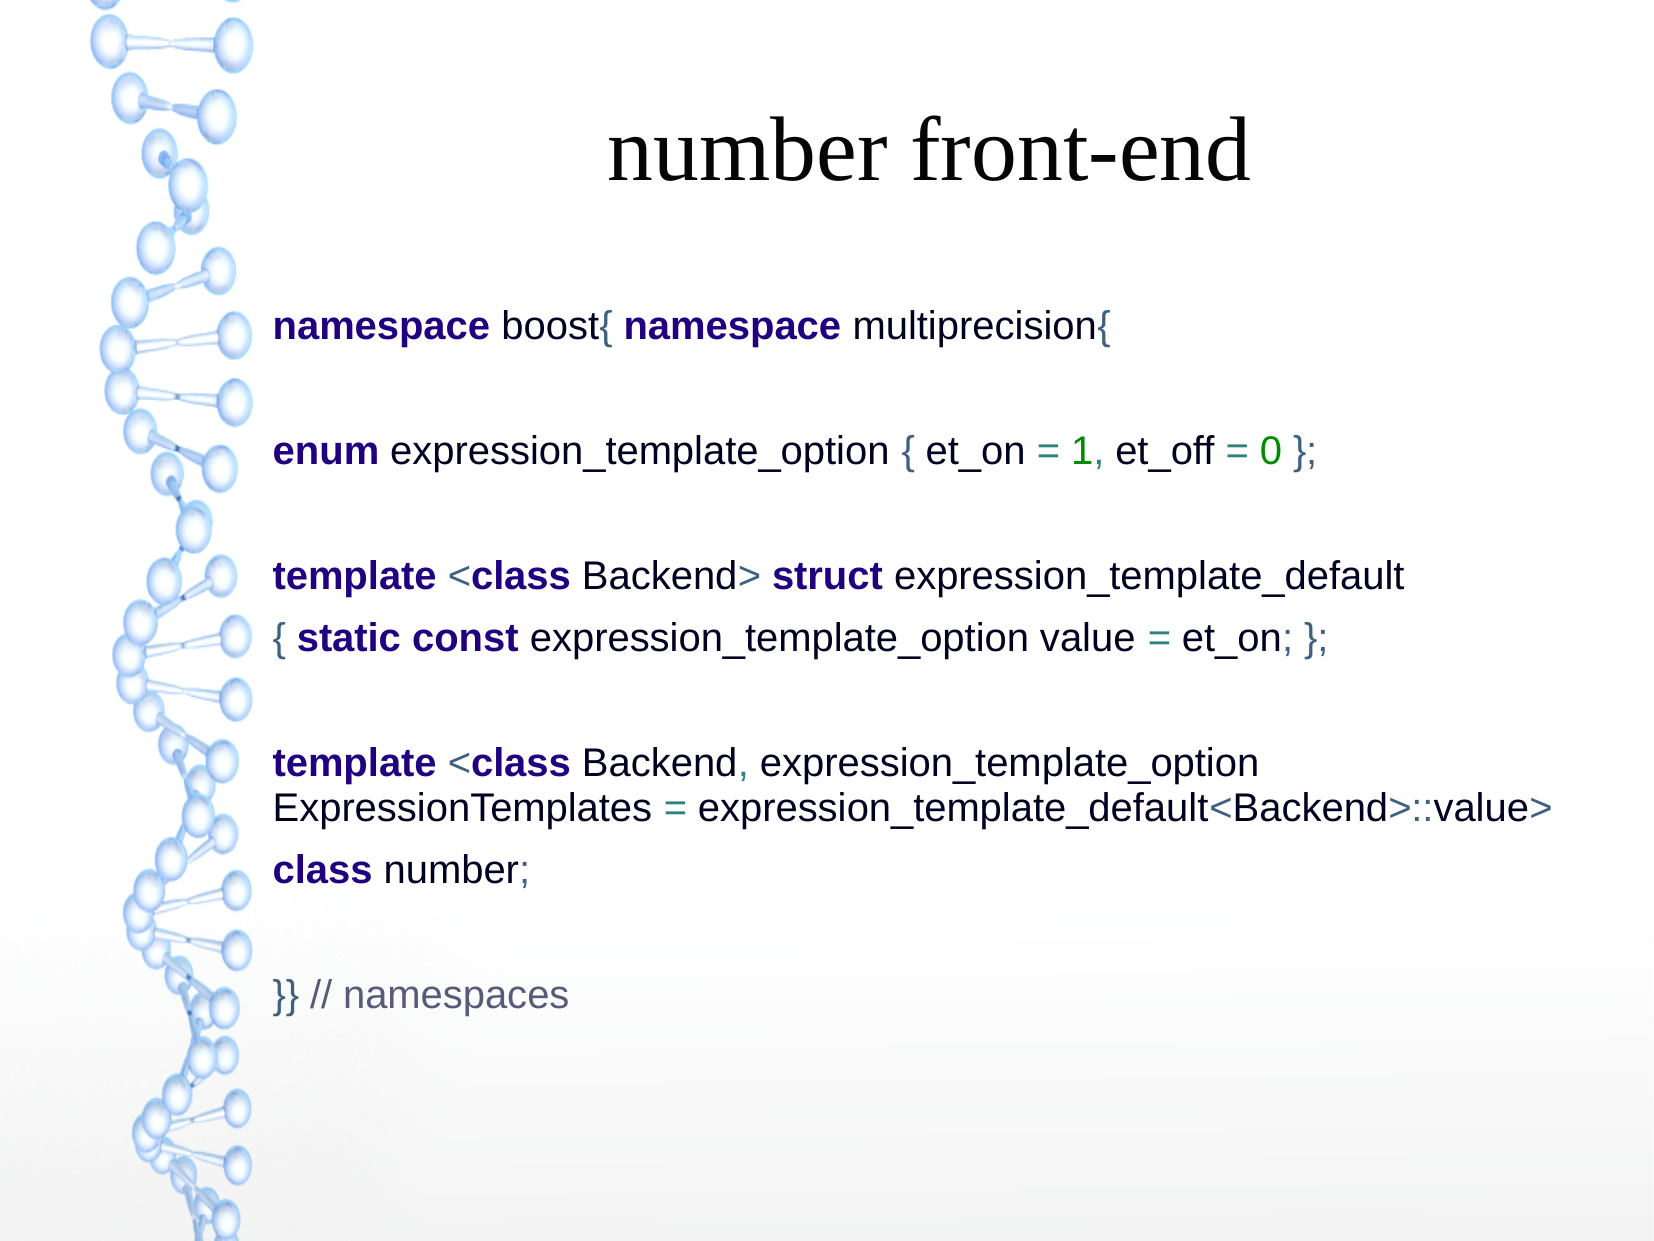

# number front-end
namespace boost{ namespace multiprecision{
enum expression_template_option { et_on = 1, et_off = 0 };
template <class Backend> struct expression_template_default
{ static const expression_template_option value = et_on; };
template <class Backend, expression_template_option ExpressionTemplates = expression_template_default<Backend>::value>
class number;
}} // namespaces